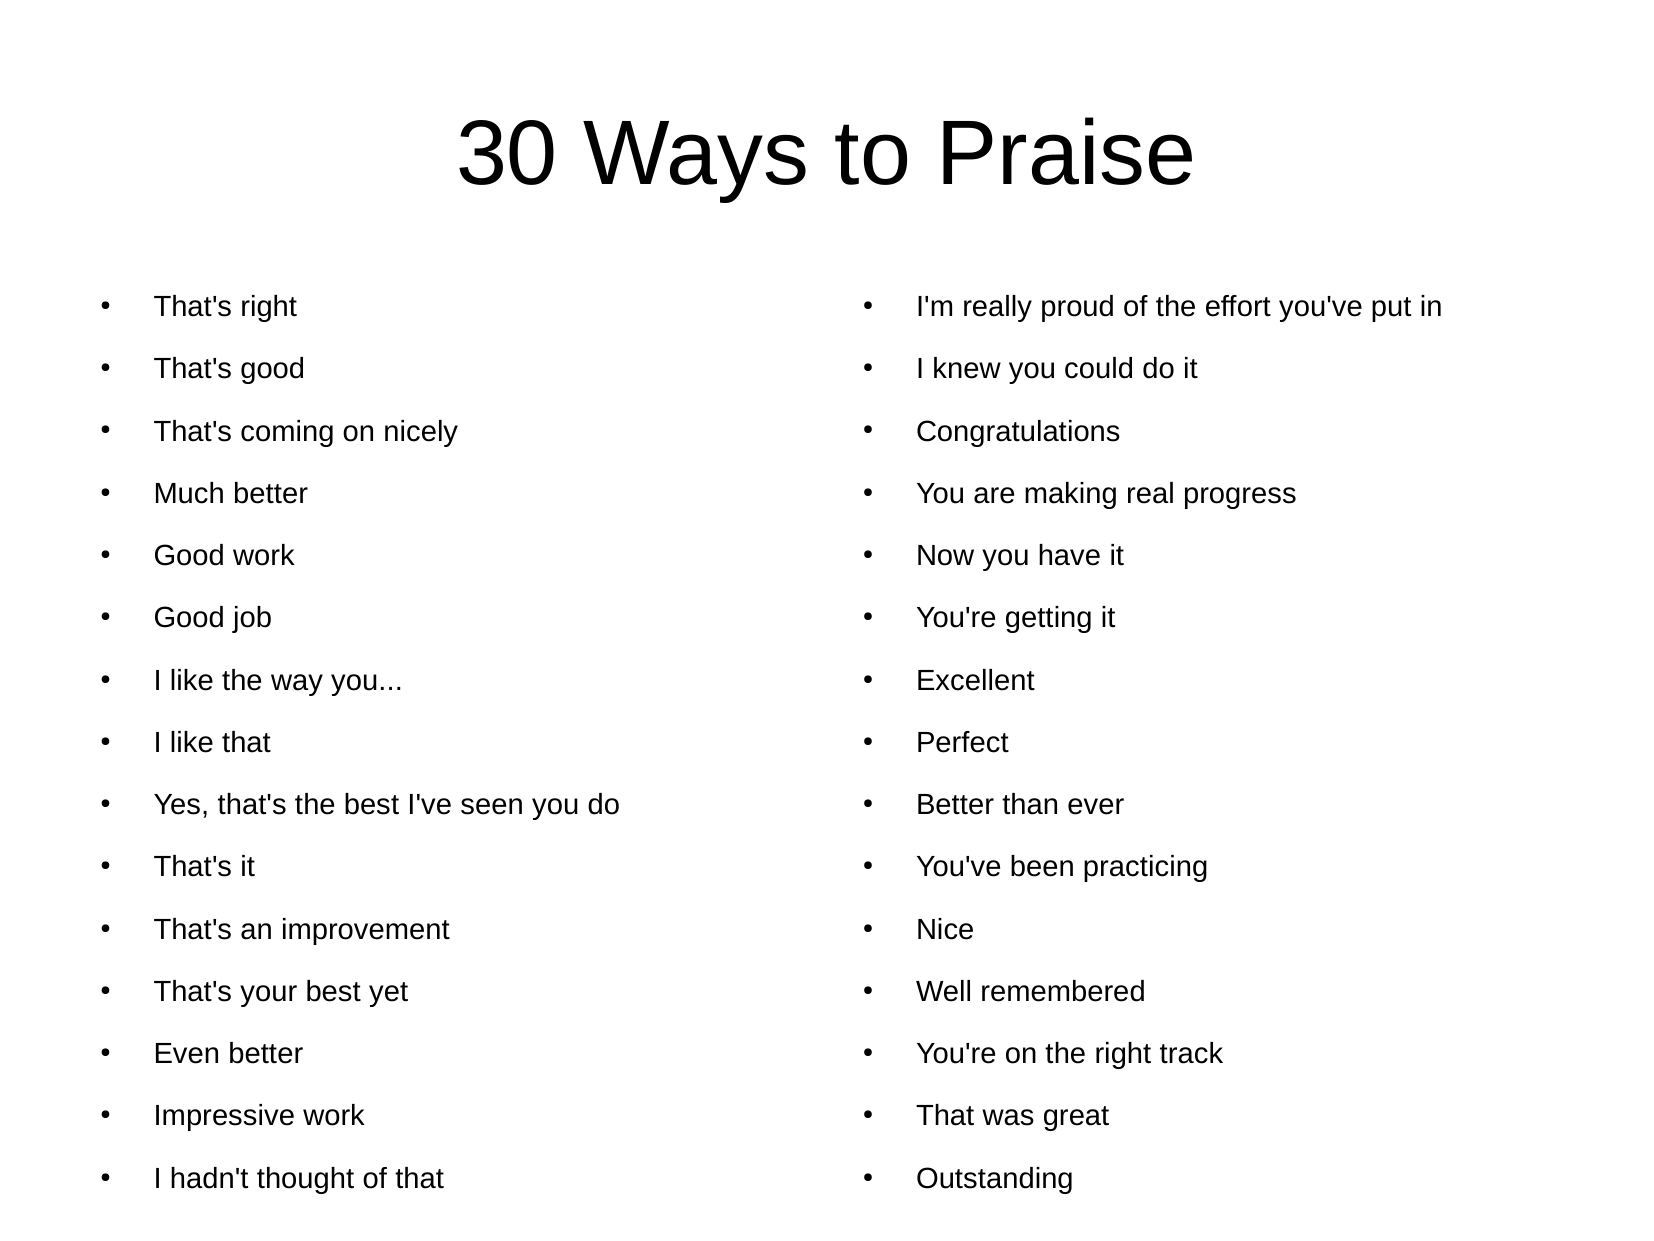

# 30 Ways to Praise
That's right
That's good
That's coming on nicely
Much better
Good work
Good job
I like the way you...
I like that
Yes, that's the best I've seen you do
That's it
That's an improvement
That's your best yet
Even better
Impressive work
I hadn't thought of that
I'm really proud of the effort you've put in
I knew you could do it
Congratulations
You are making real progress
Now you have it
You're getting it
Excellent
Perfect
Better than ever
You've been practicing
Nice
Well remembered
You're on the right track
That was great
Outstanding